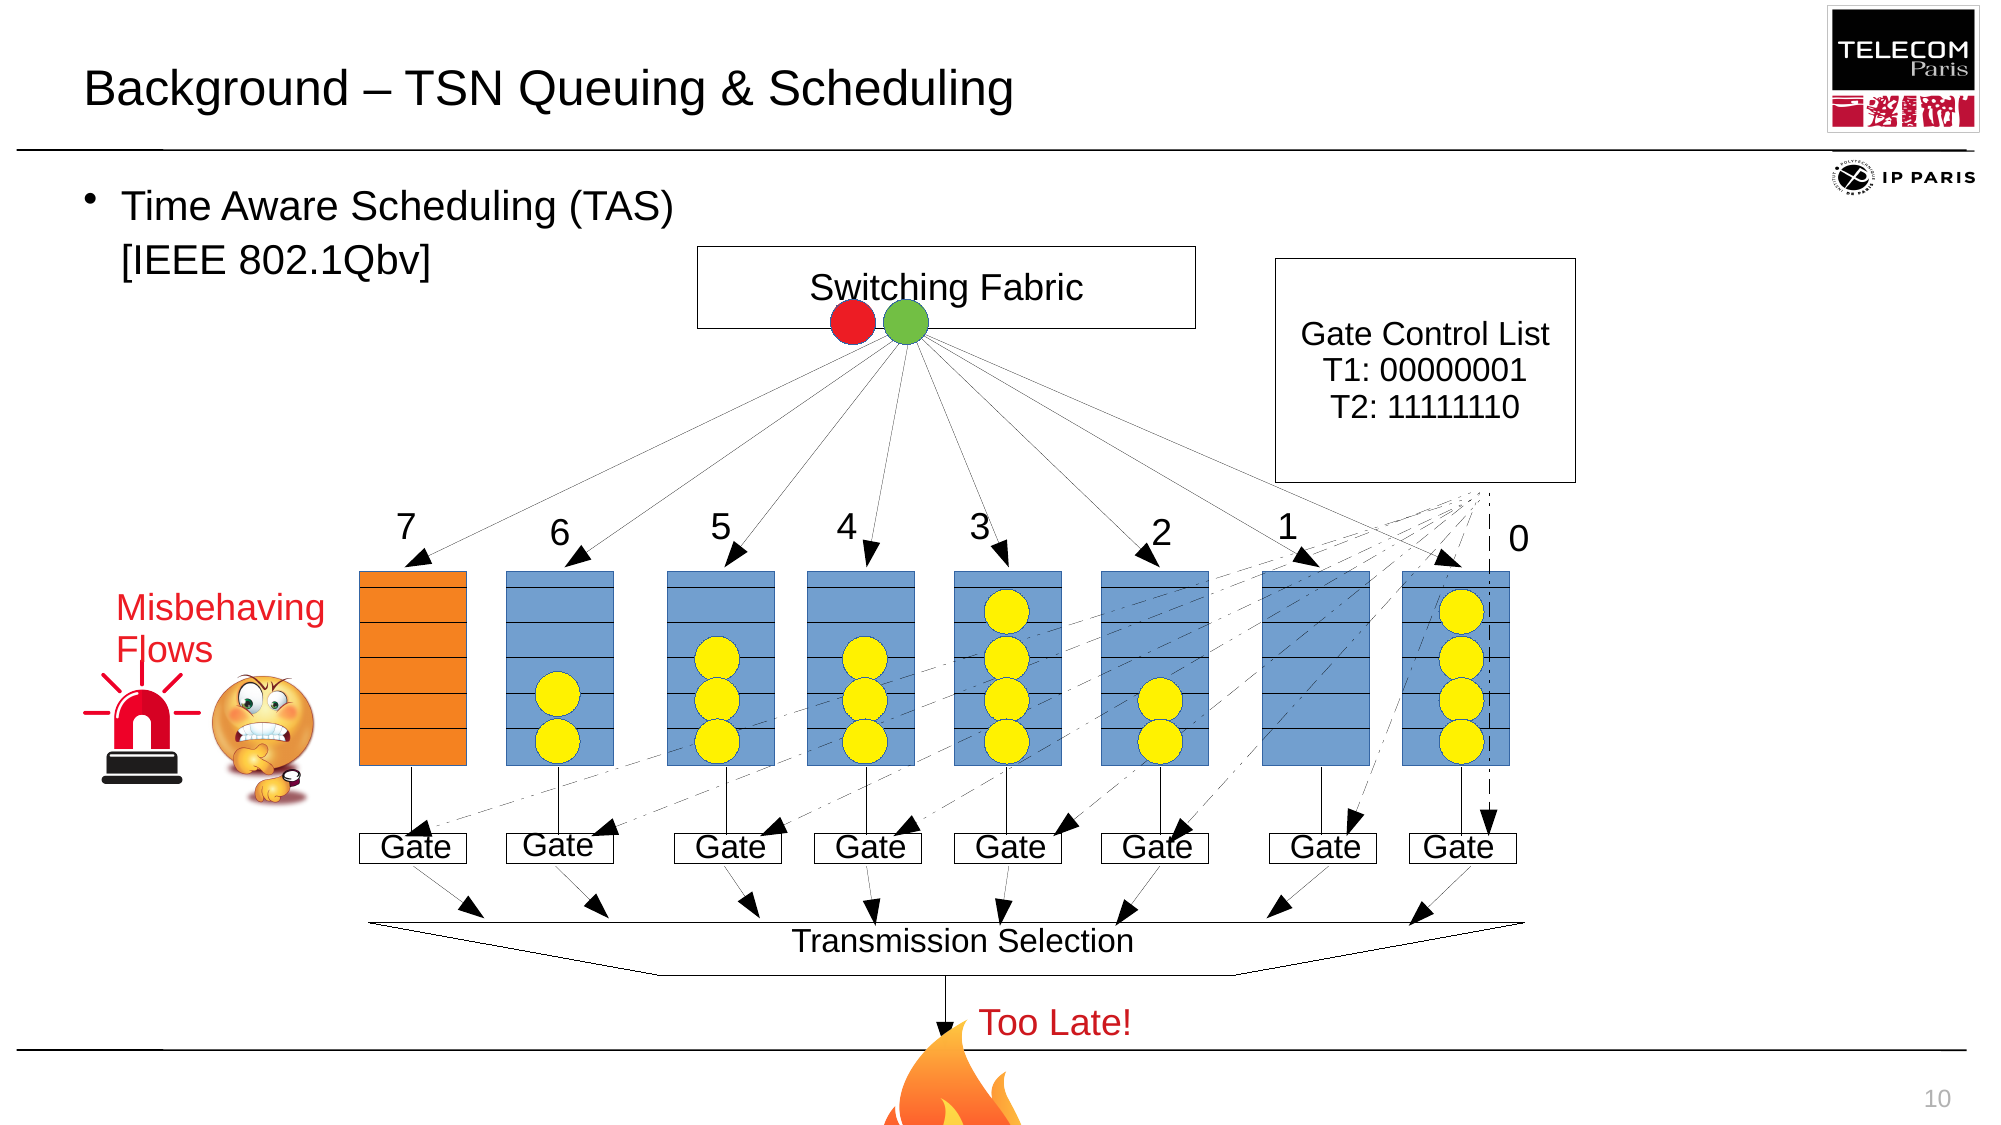

# Background – TSN Queuing & Scheduling
Time Aware Scheduling (TAS)
[IEEE 802.1Qbv]
Switching Fabric
Gate Control List
T1: 00000001
T2: 11111110
7
5
4
3
1
6
2
0
MisbehavingFlows
Gate
Gate
Gate
Gate
Gate
Gate
Gate
Gate
Transmission Selection
Too Late!